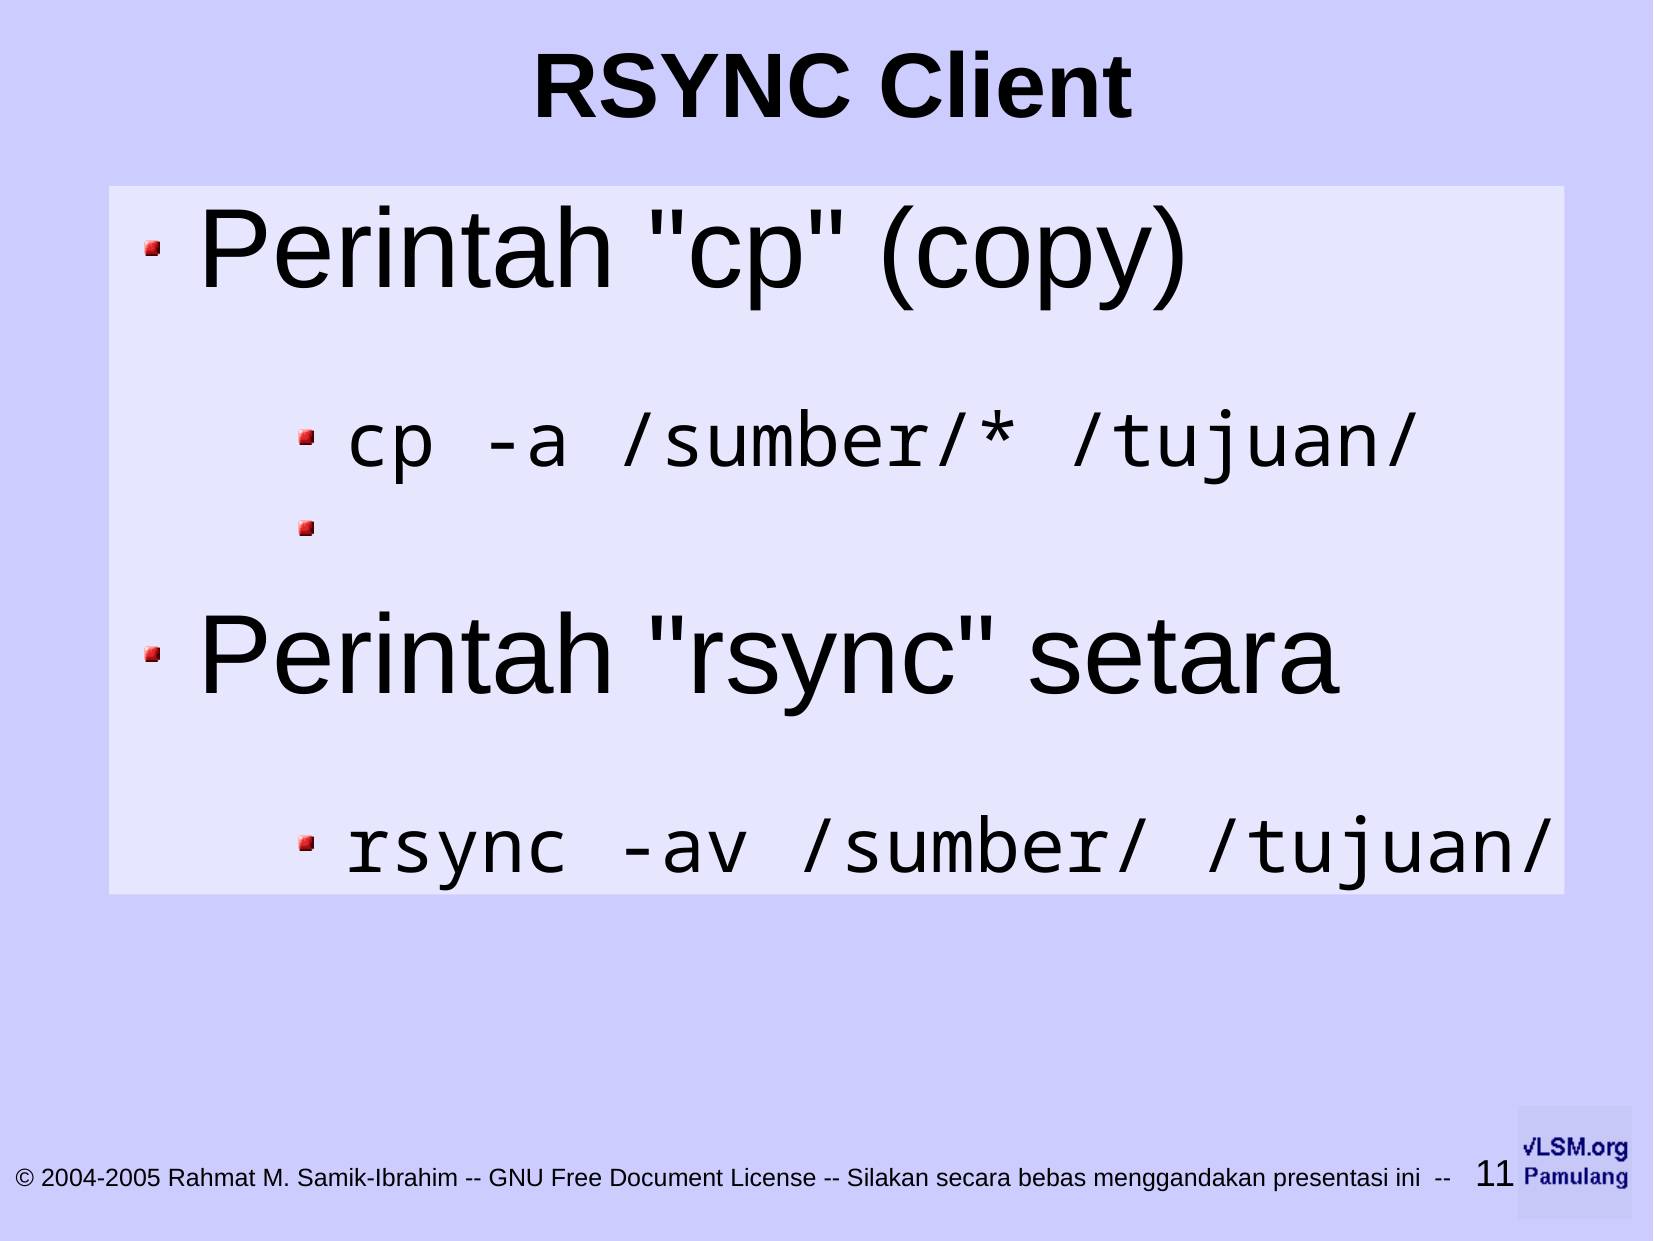

# RSYNC Client
Perintah "cp" (copy)
cp -a /sumber/* /tujuan/
Perintah "rsync" setara
rsync -av /sumber/ /tujuan/